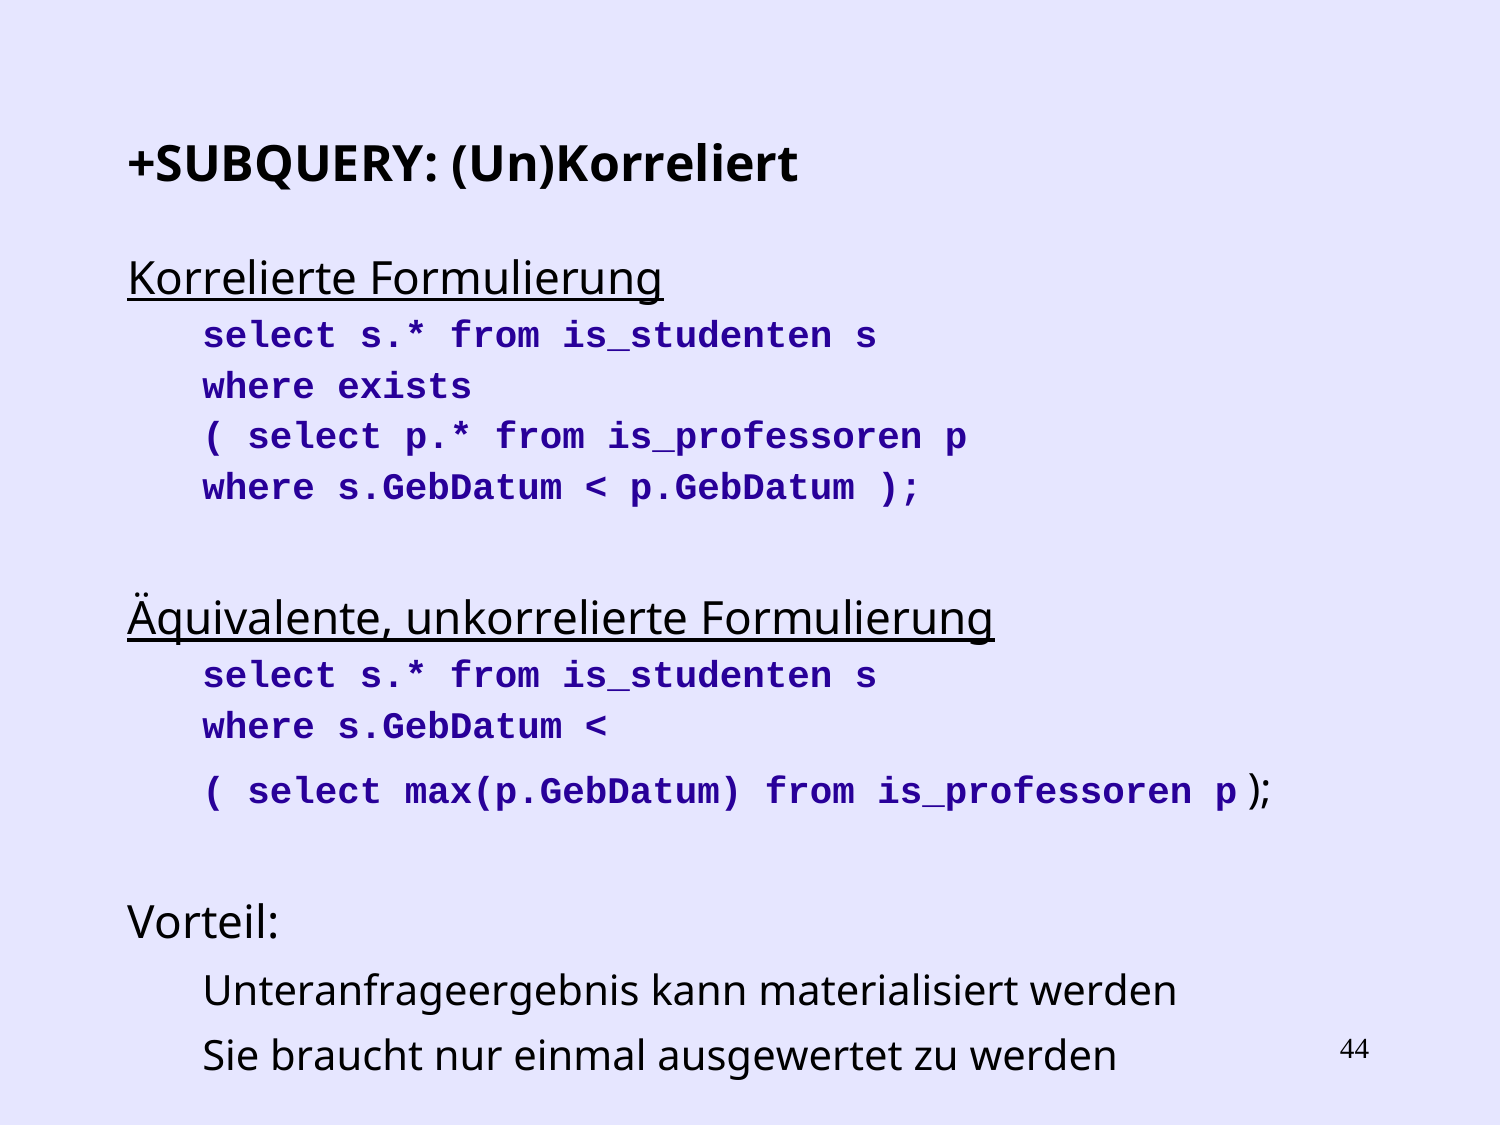

# +SUBQUERY: (Un)Korreliert
Korrelierte Formulierung
select s.* from is_studenten s
where exists
( select p.* from is_professoren p
where s.GebDatum < p.GebDatum );
Äquivalente, unkorrelierte Formulierung
select s.* from is_studenten s
where s.GebDatum <
( select max(p.GebDatum) from is_professoren p );
Vorteil:
Unteranfrageergebnis kann materialisiert werden
Sie braucht nur einmal ausgewertet zu werden
44